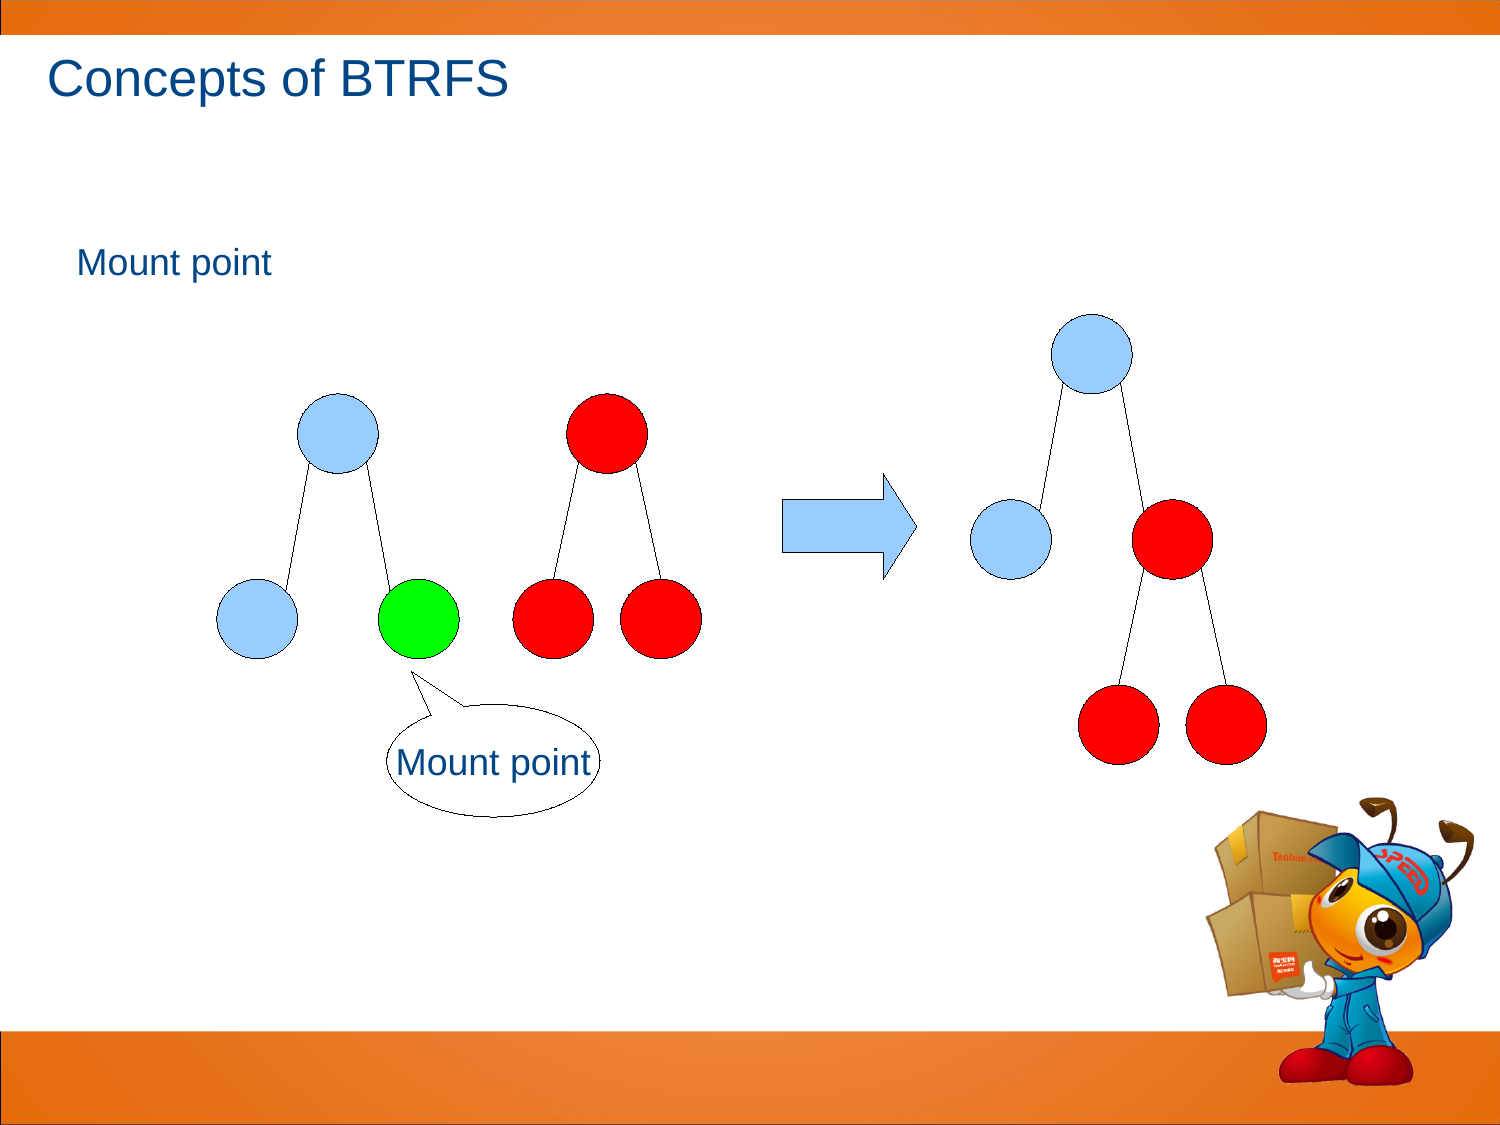

Concepts of BTRFS
Mount point
Mount point